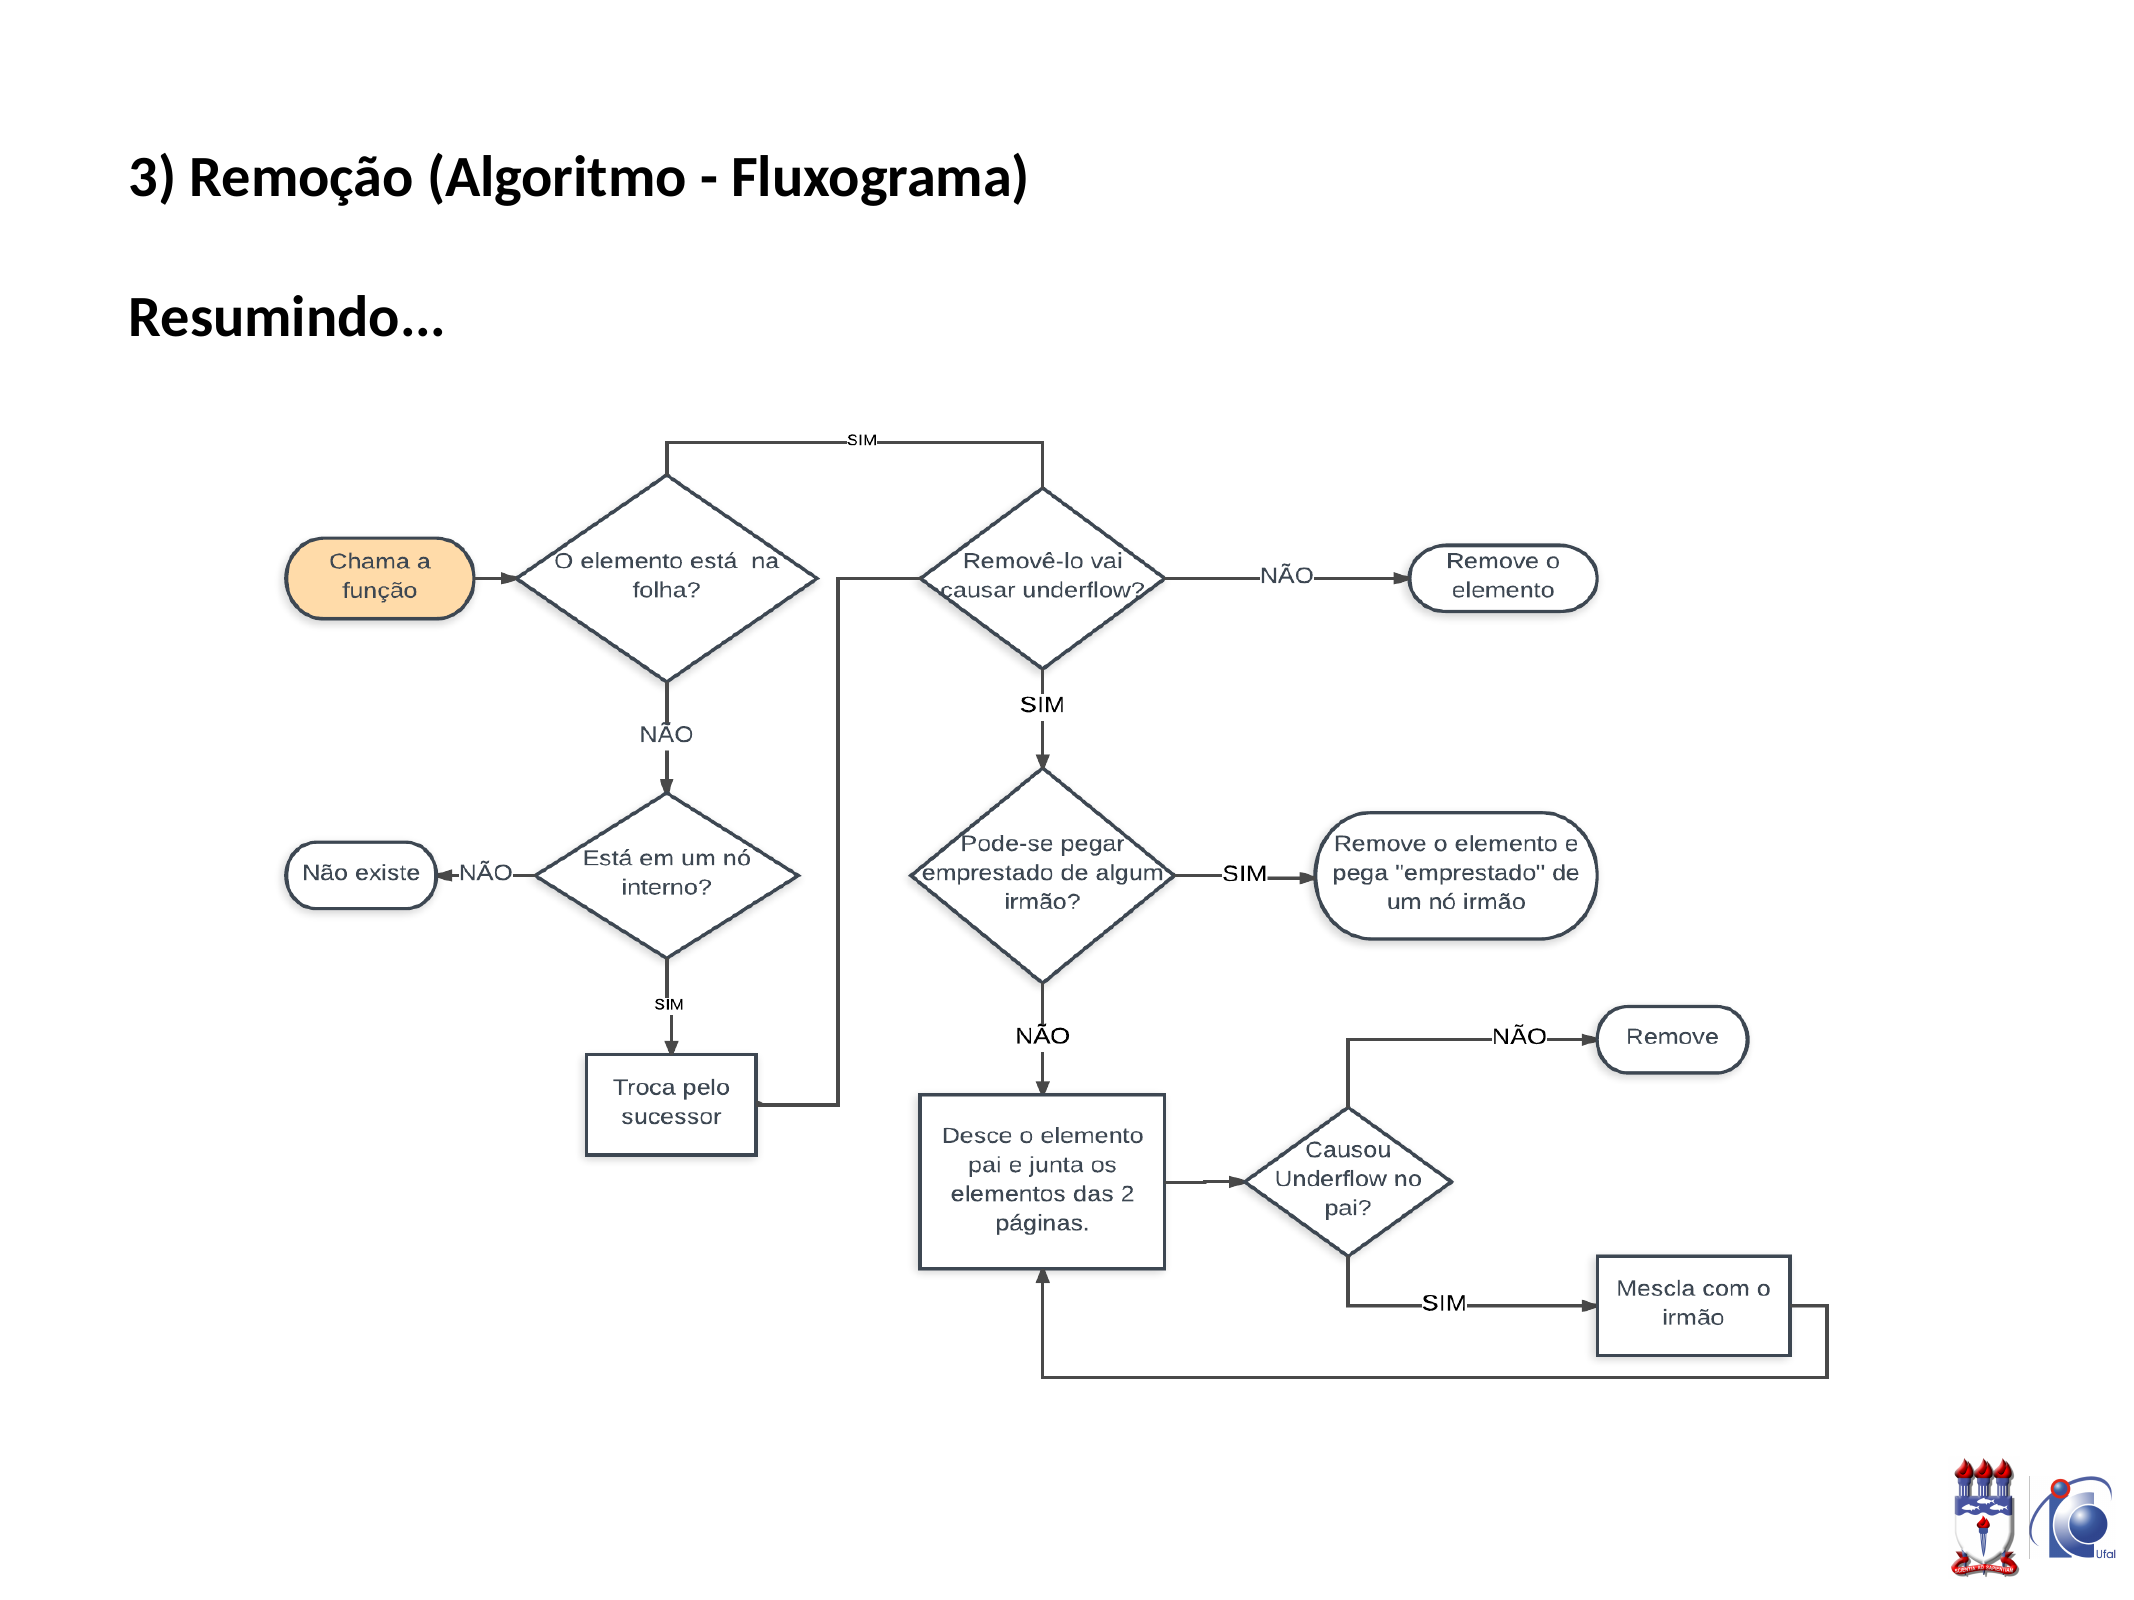

# 3) Remoção (Algoritmo - Fluxograma)
Resumindo...